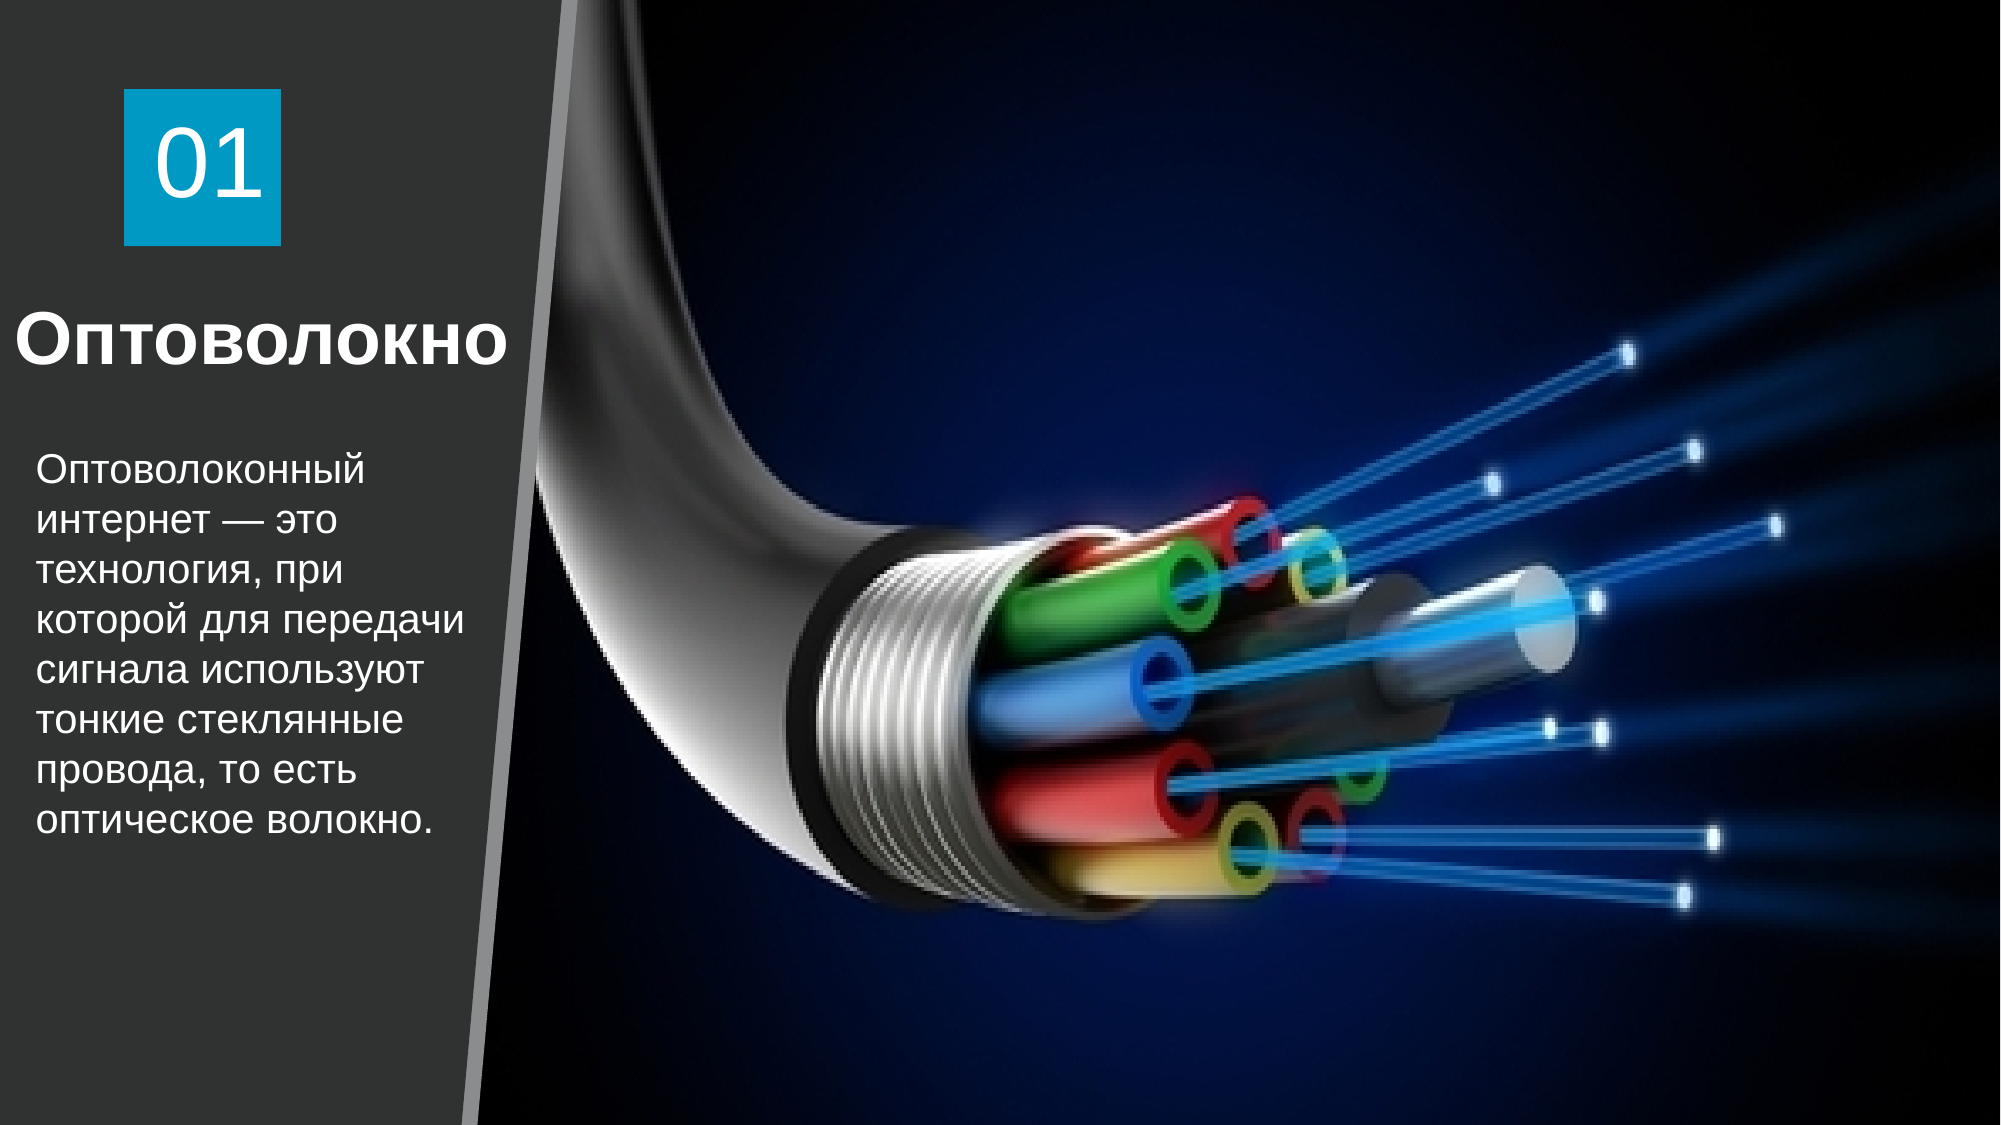

01
Оптоволокно
Оптоволоконный интернет — это технология, при которой для передачи
сигнала используют тонкие стеклянные провода, то есть оптическое волокно.